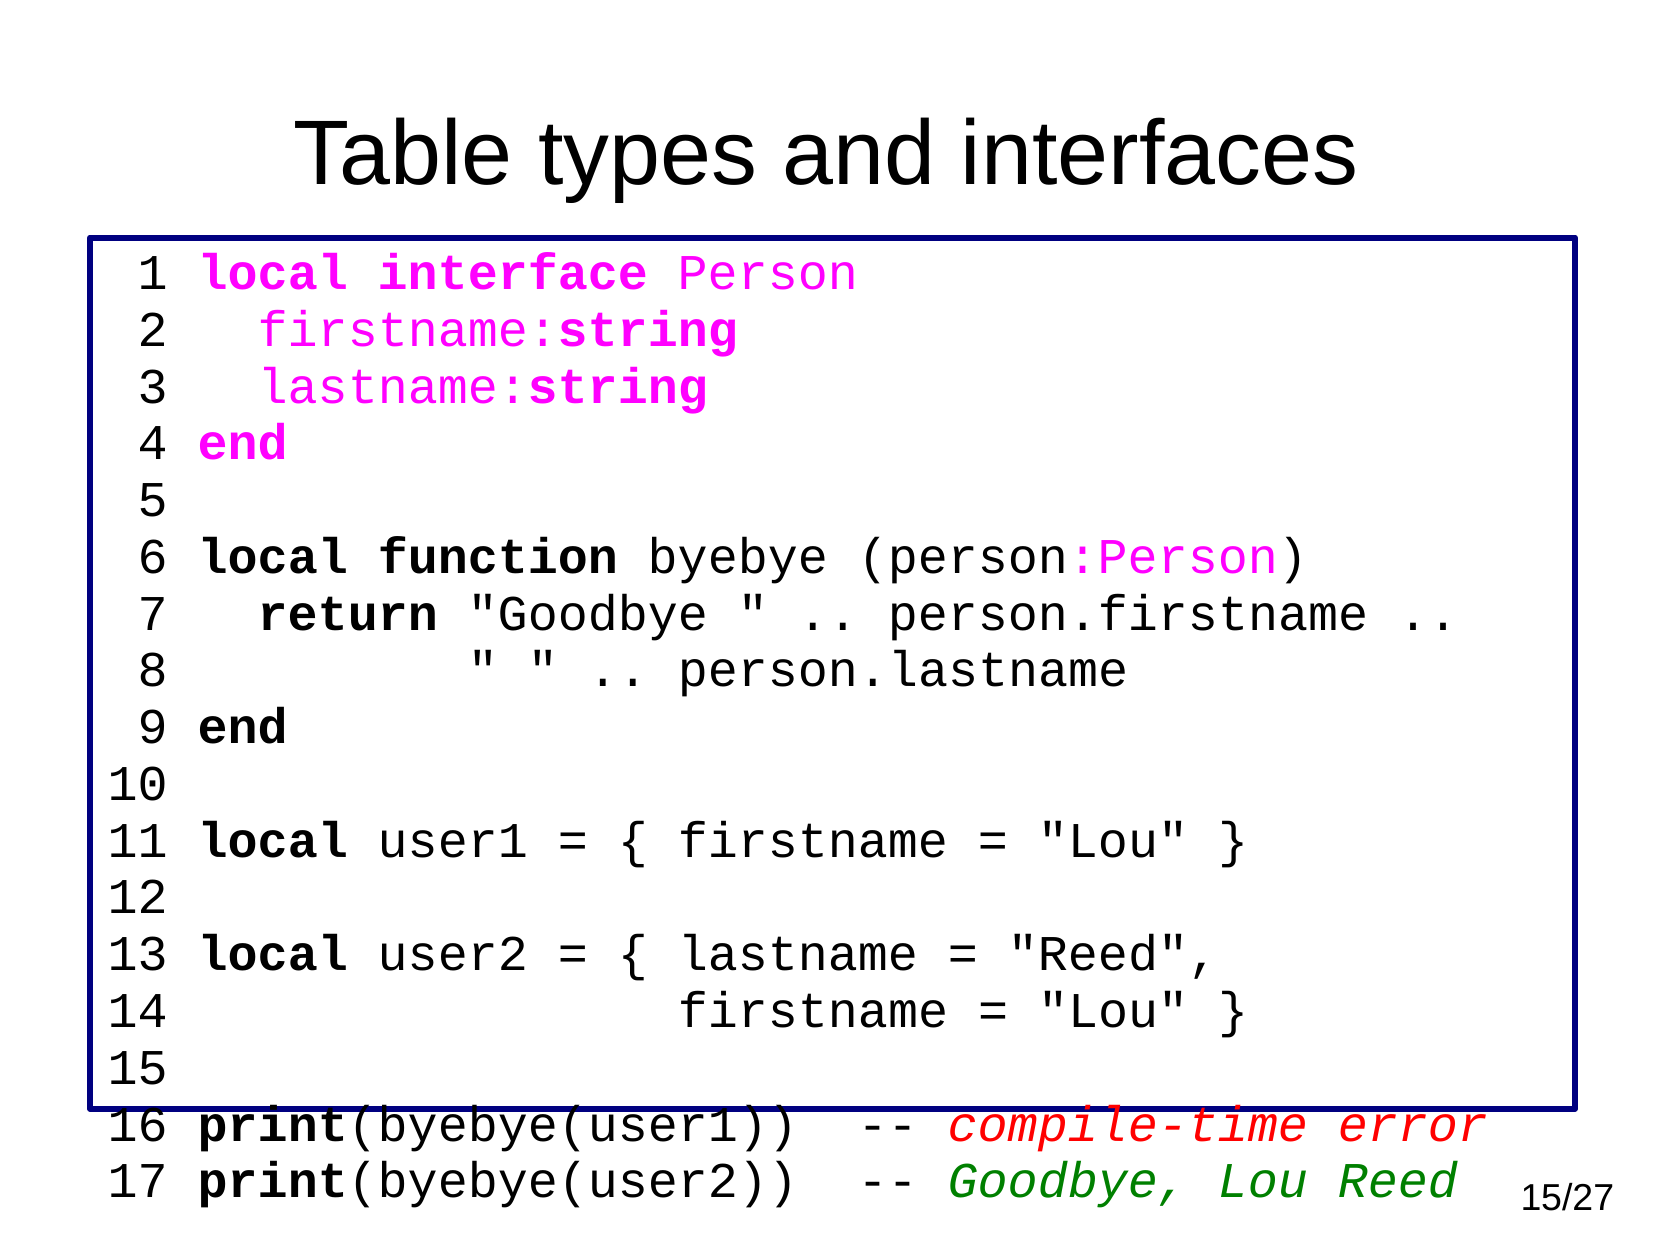

# Table types and interfaces
 1 local interface Person
 2 firstname:string
 3 lastname:string
 4 end
 5
 6 local function byebye (person:Person)
 7 return "Goodbye " .. person.firstname ..
 8 " " .. person.lastname
 9 end
10
11 local user1 = { firstname = "Lou" }
12
13 local user2 = { lastname = "Reed",
14 firstname = "Lou" }
15
16 print(byebye(user1)) -- compile-time error
17 print(byebye(user2)) -- Goodbye, Lou Reed
 15/27